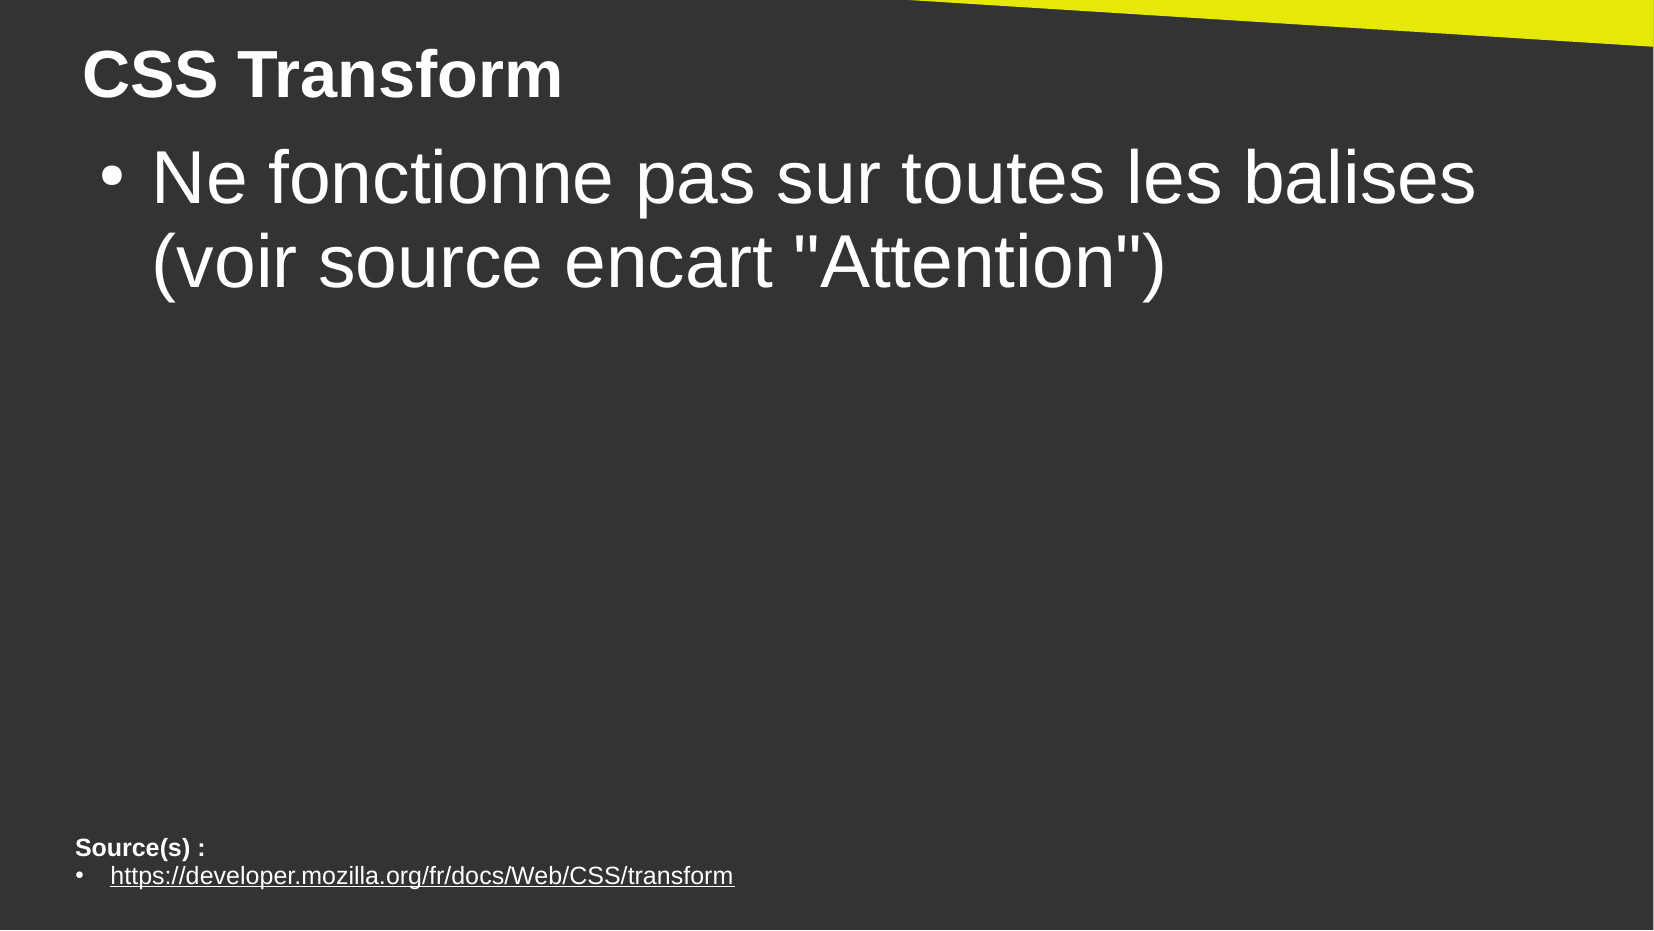

# CSS Transform
Ne fonctionne pas sur toutes les balises (voir source encart "Attention")
Source(s) :
https://developer.mozilla.org/fr/docs/Web/CSS/transform